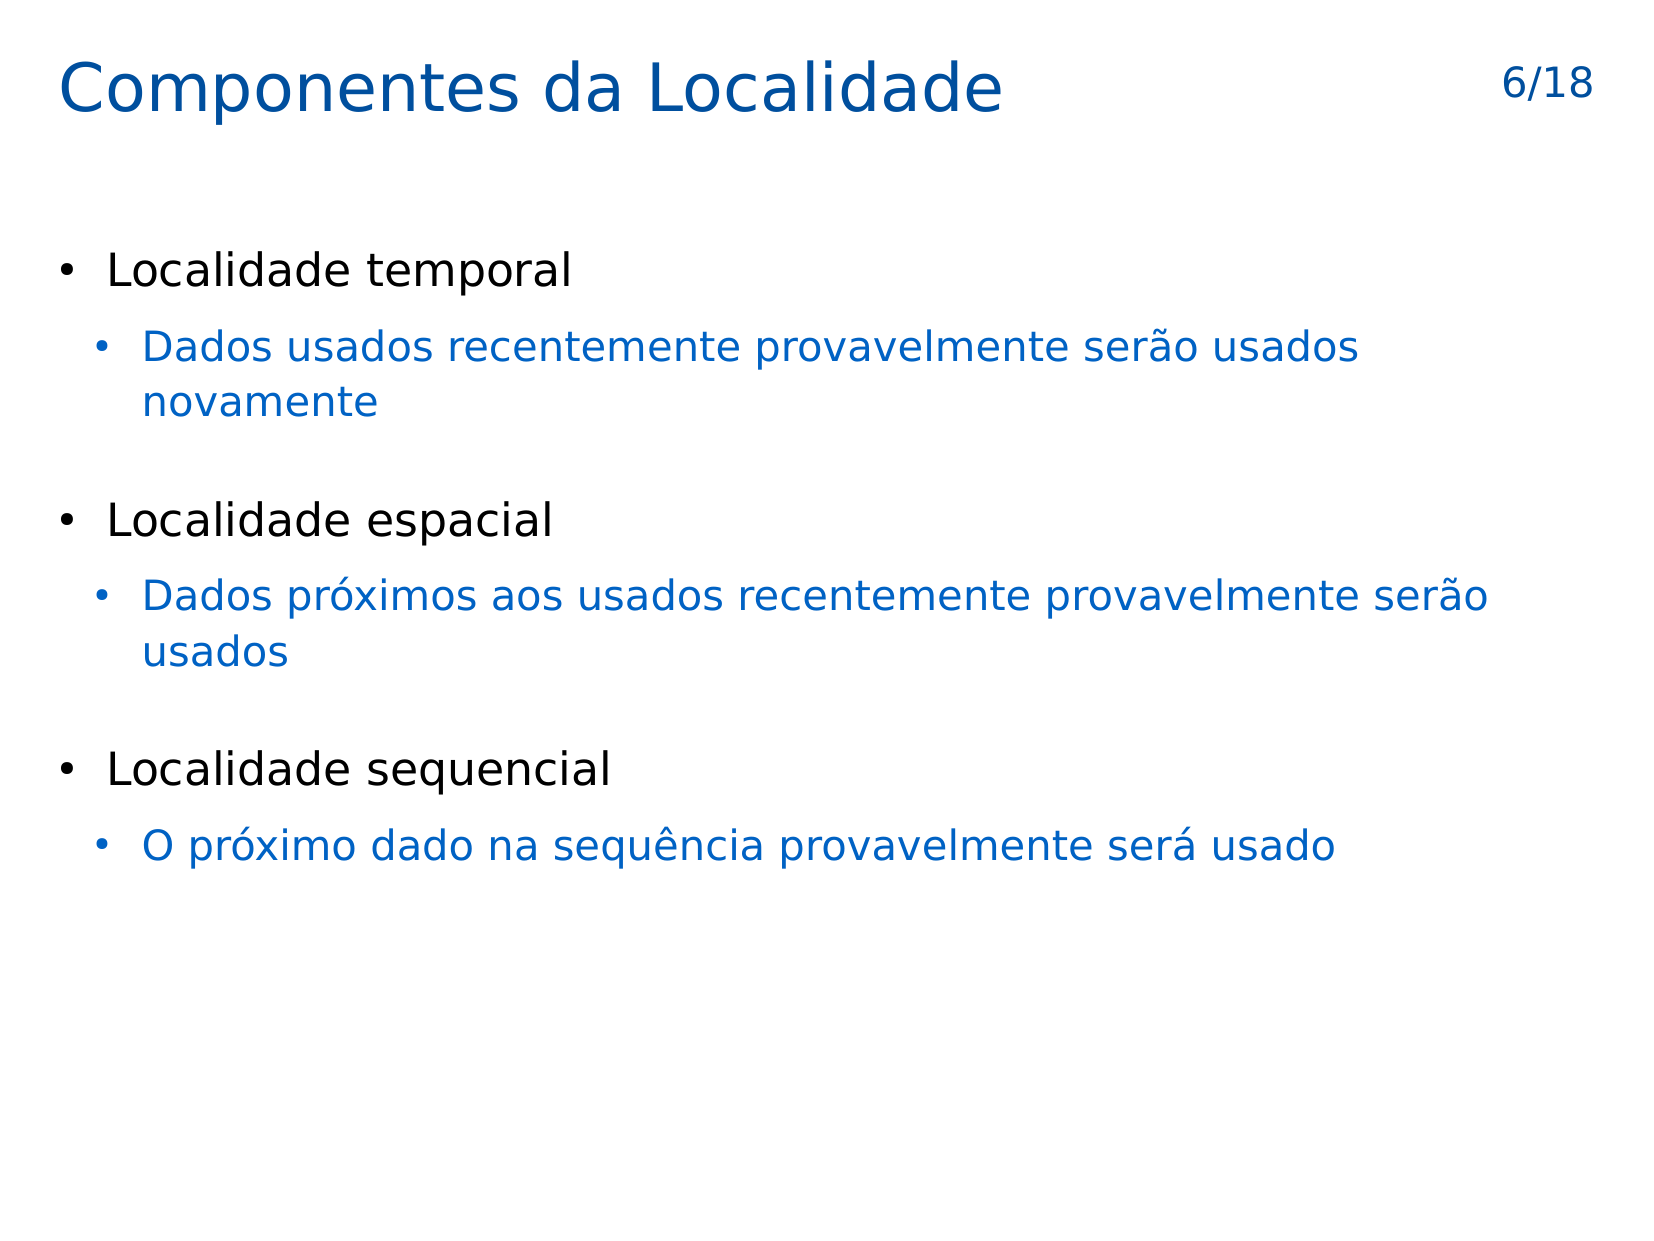

# Componentes da Localidade
6
Localidade temporal
Dados usados recentemente provavelmente serão usados novamente
Localidade espacial
Dados próximos aos usados recentemente provavelmente serão usados
Localidade sequencial
O próximo dado na sequência provavelmente será usado